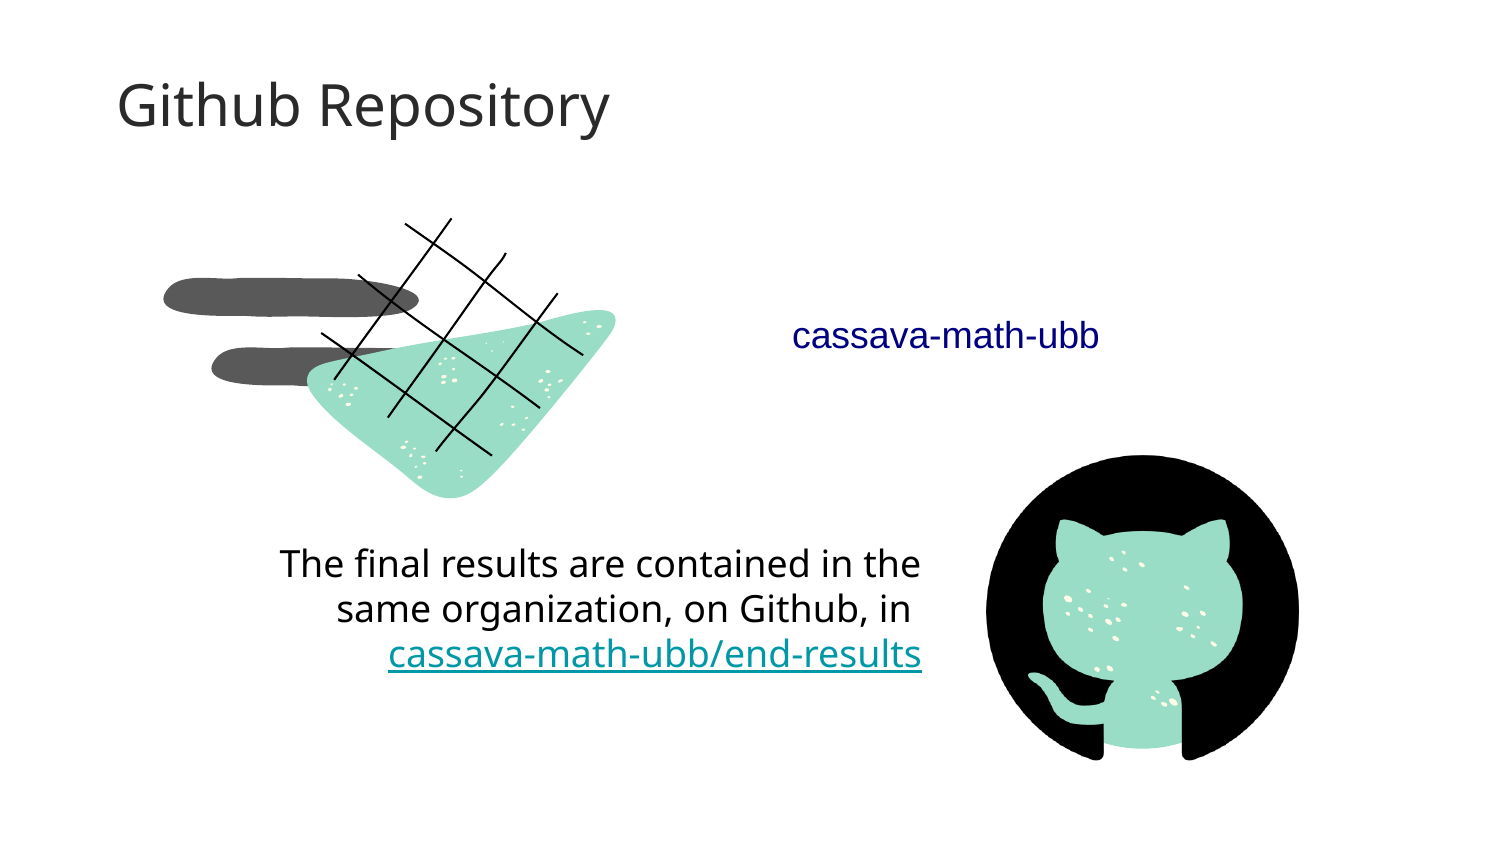

Github Repository
cassava-math-ubb
The final results are contained in the same organization, on Github, in cassava-math-ubb/end-results